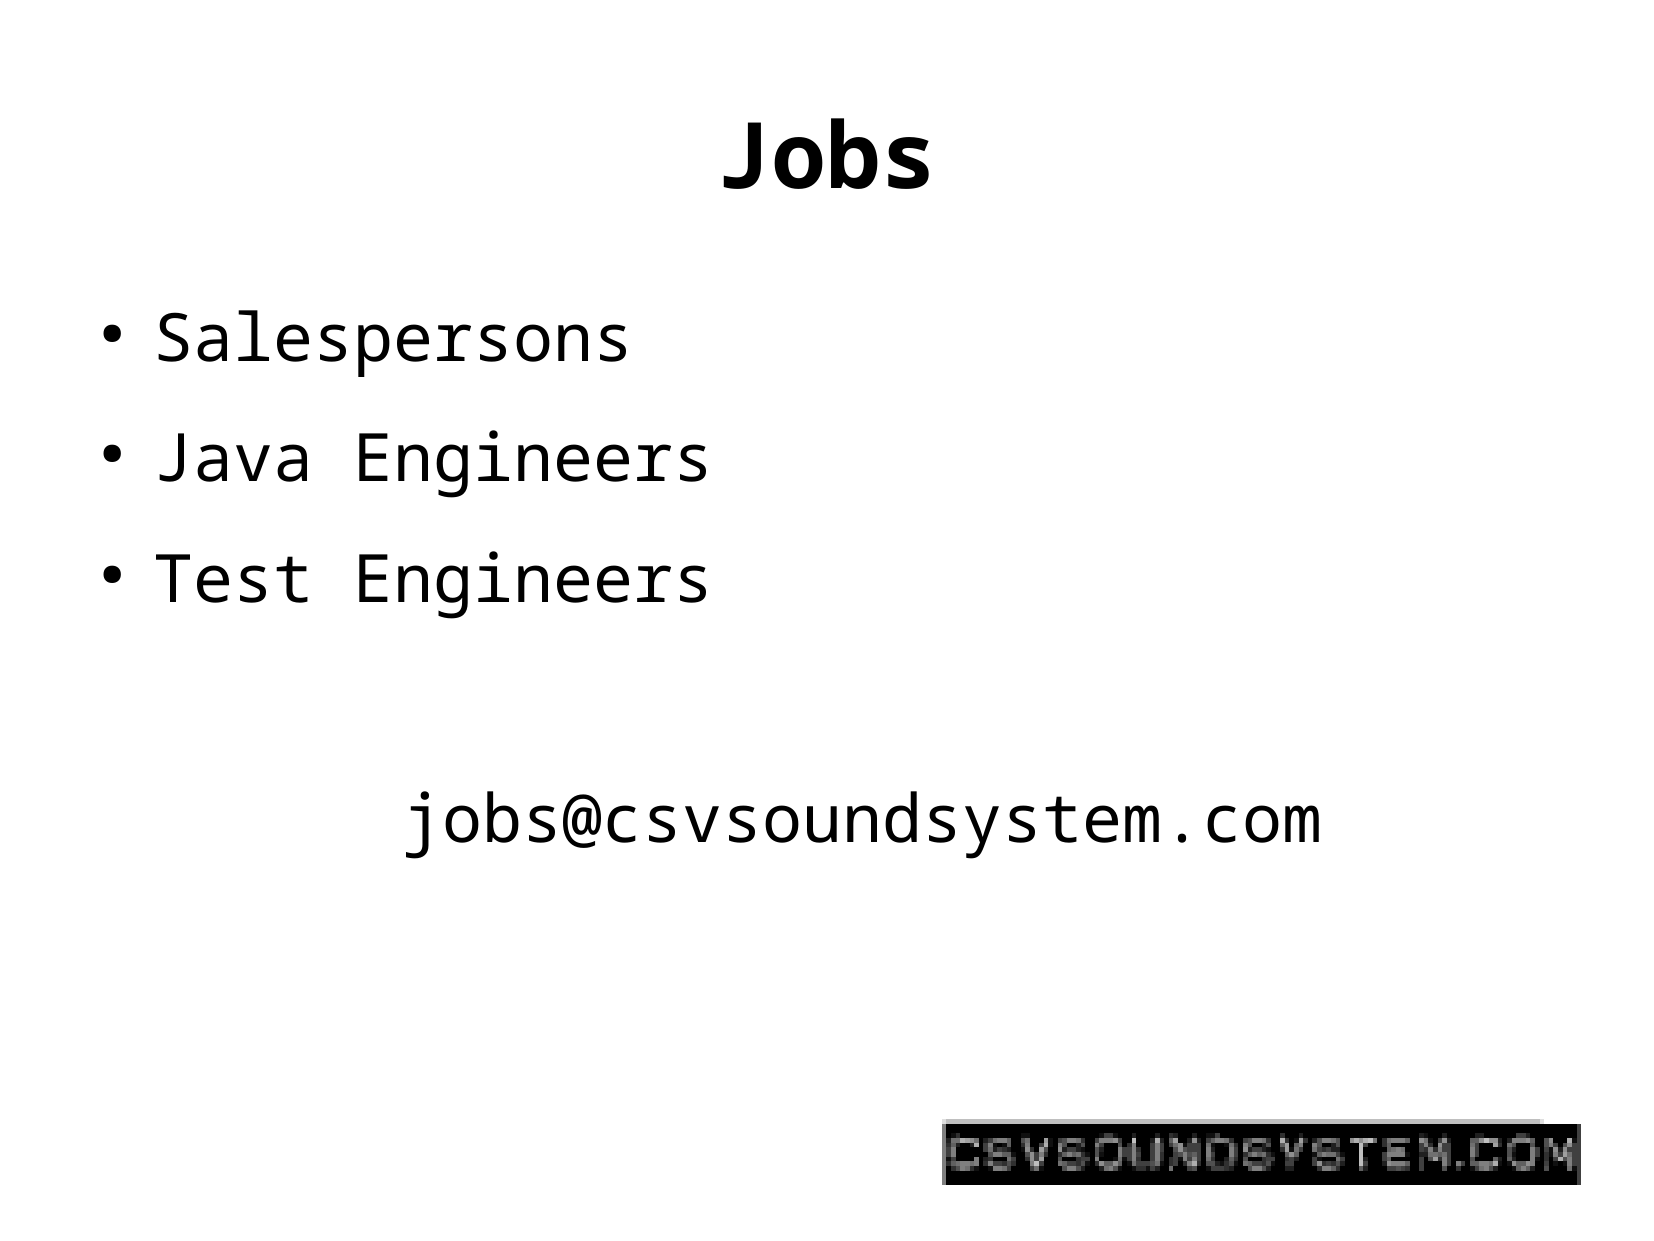

# Jobs
Salespersons
Java Engineers
Test Engineers
jobs@csvsoundsystem.com